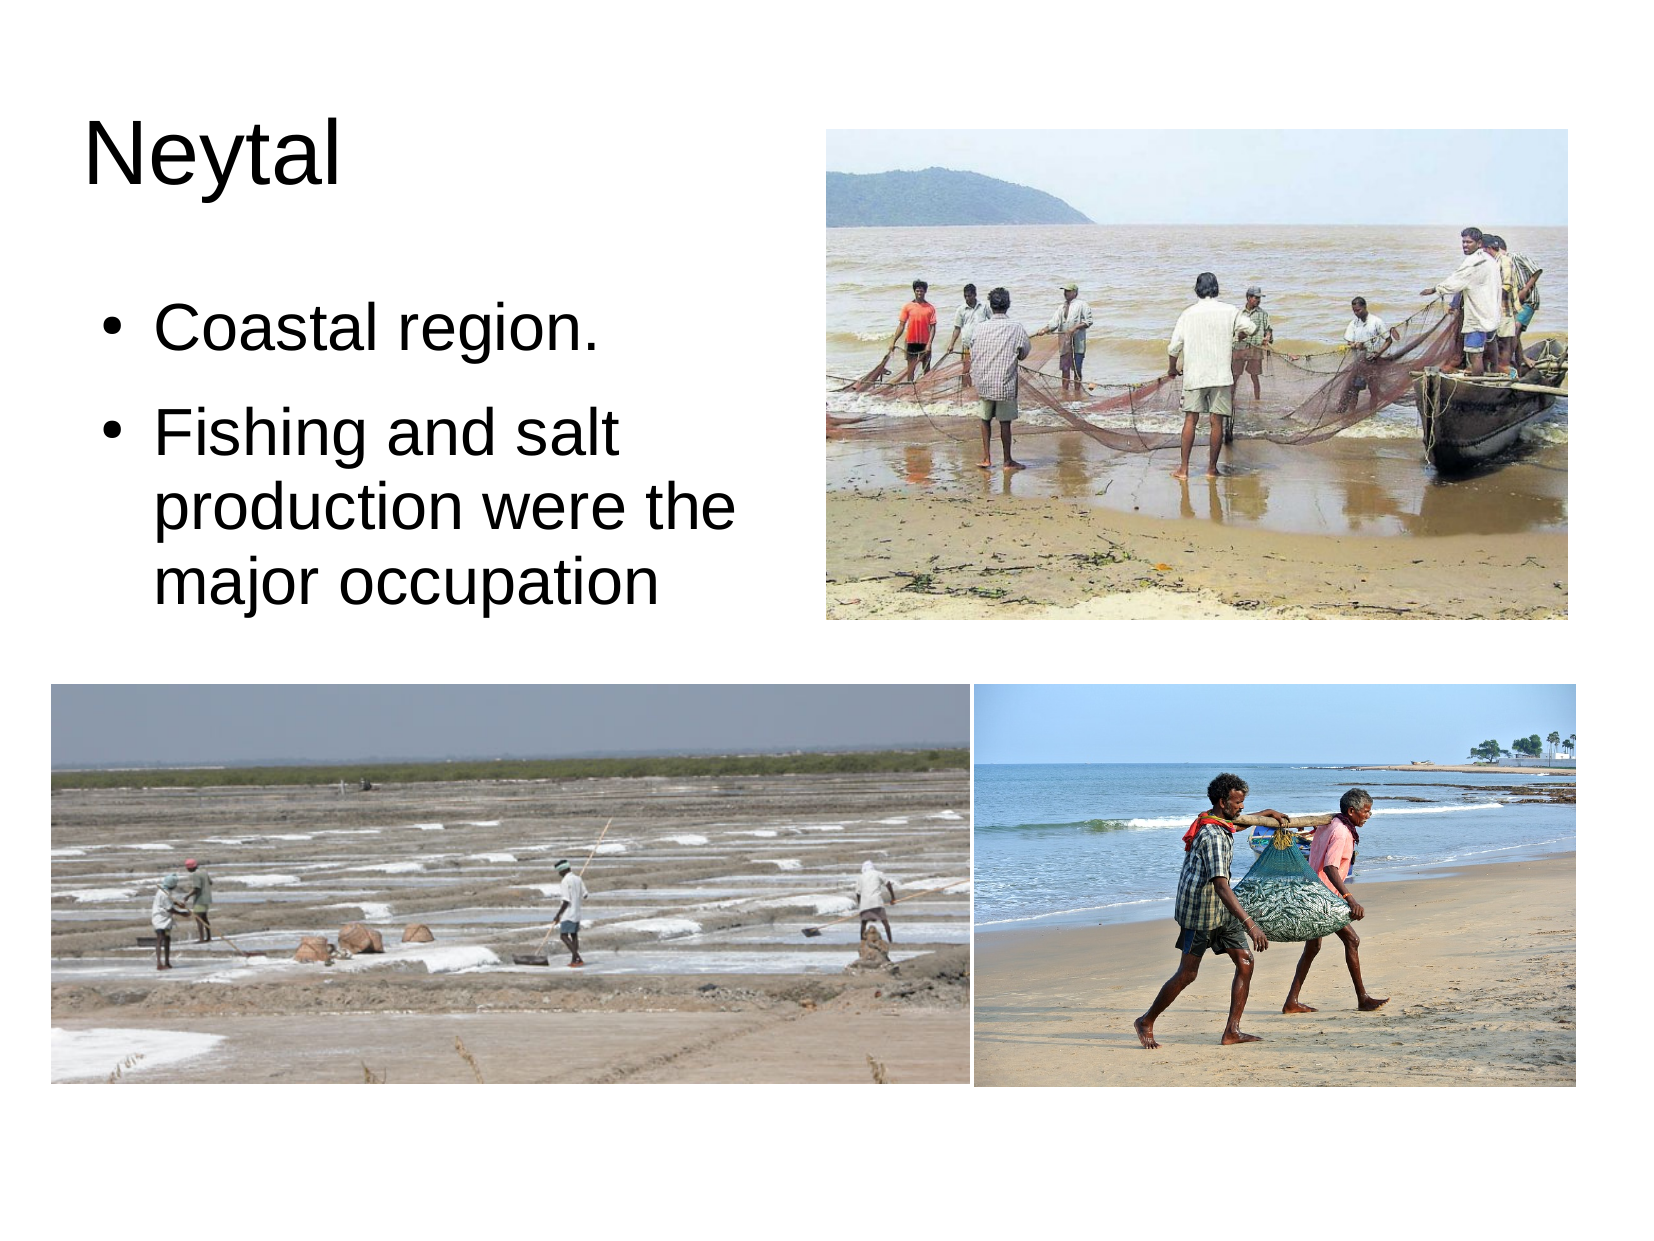

# Neytal
Coastal region.
Fishing and salt production were the major occupation